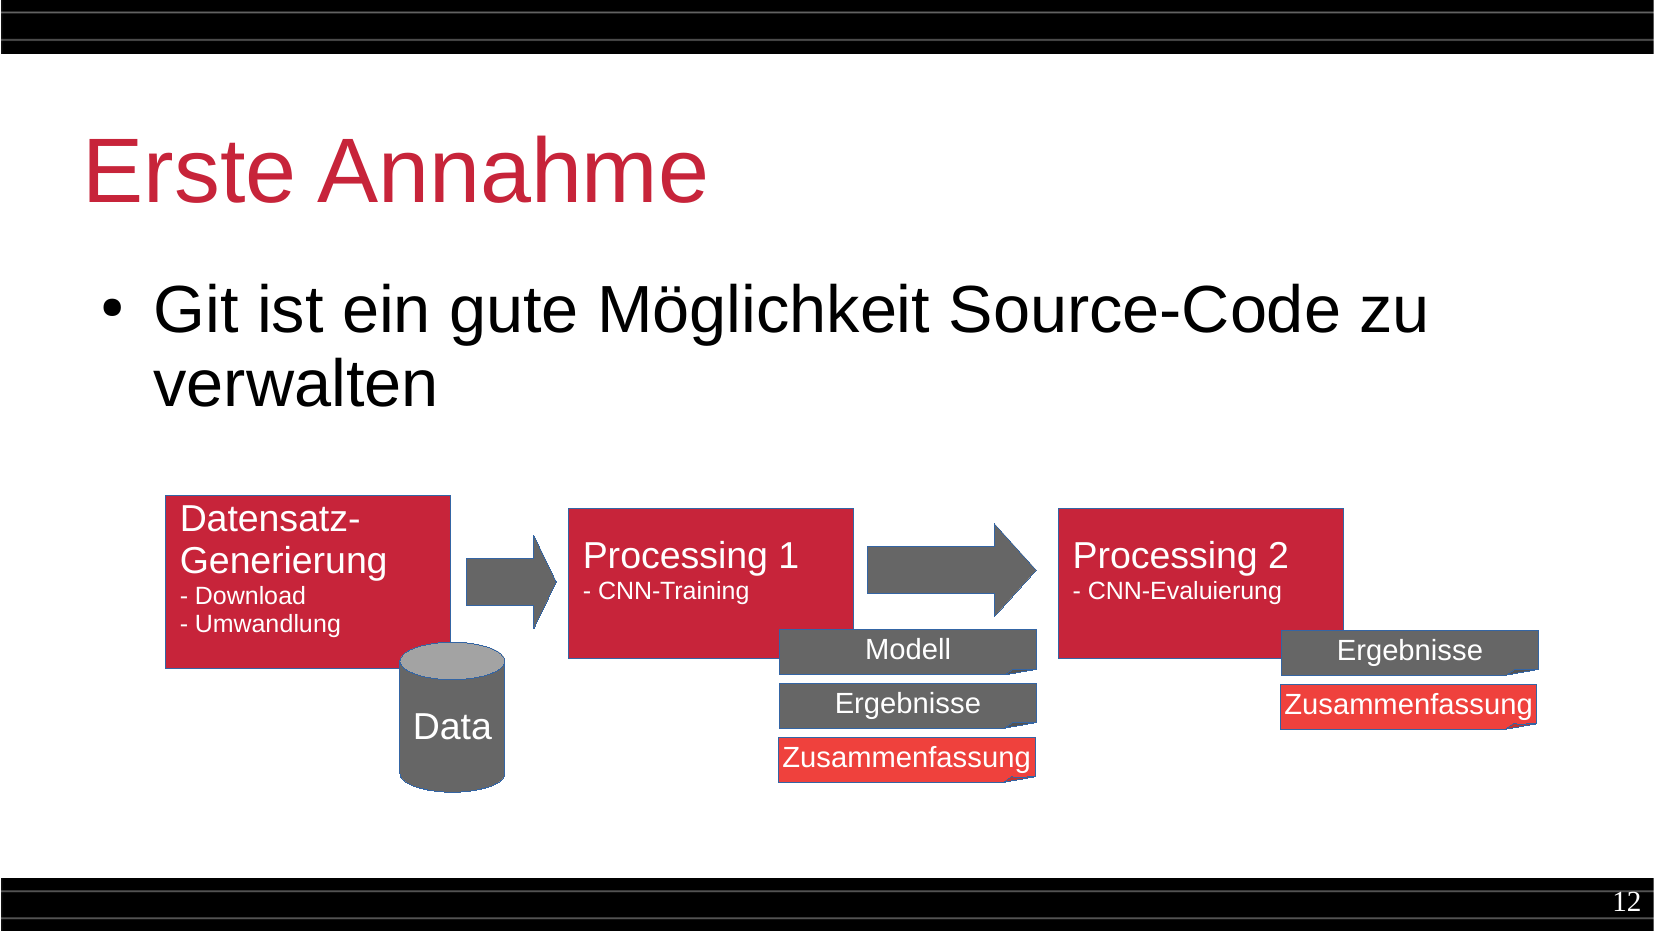

# Erste Annahme
Git ist ein gute Möglichkeit Source-Code zu verwalten
Datensatz-
Generierung
- Download
- Umwandlung
Processing 1
- CNN-Training
Processing 2
- CNN-Evaluierung
Modell
Ergebnisse
Data
Ergebnisse
Zusammenfassung
Zusammenfassung